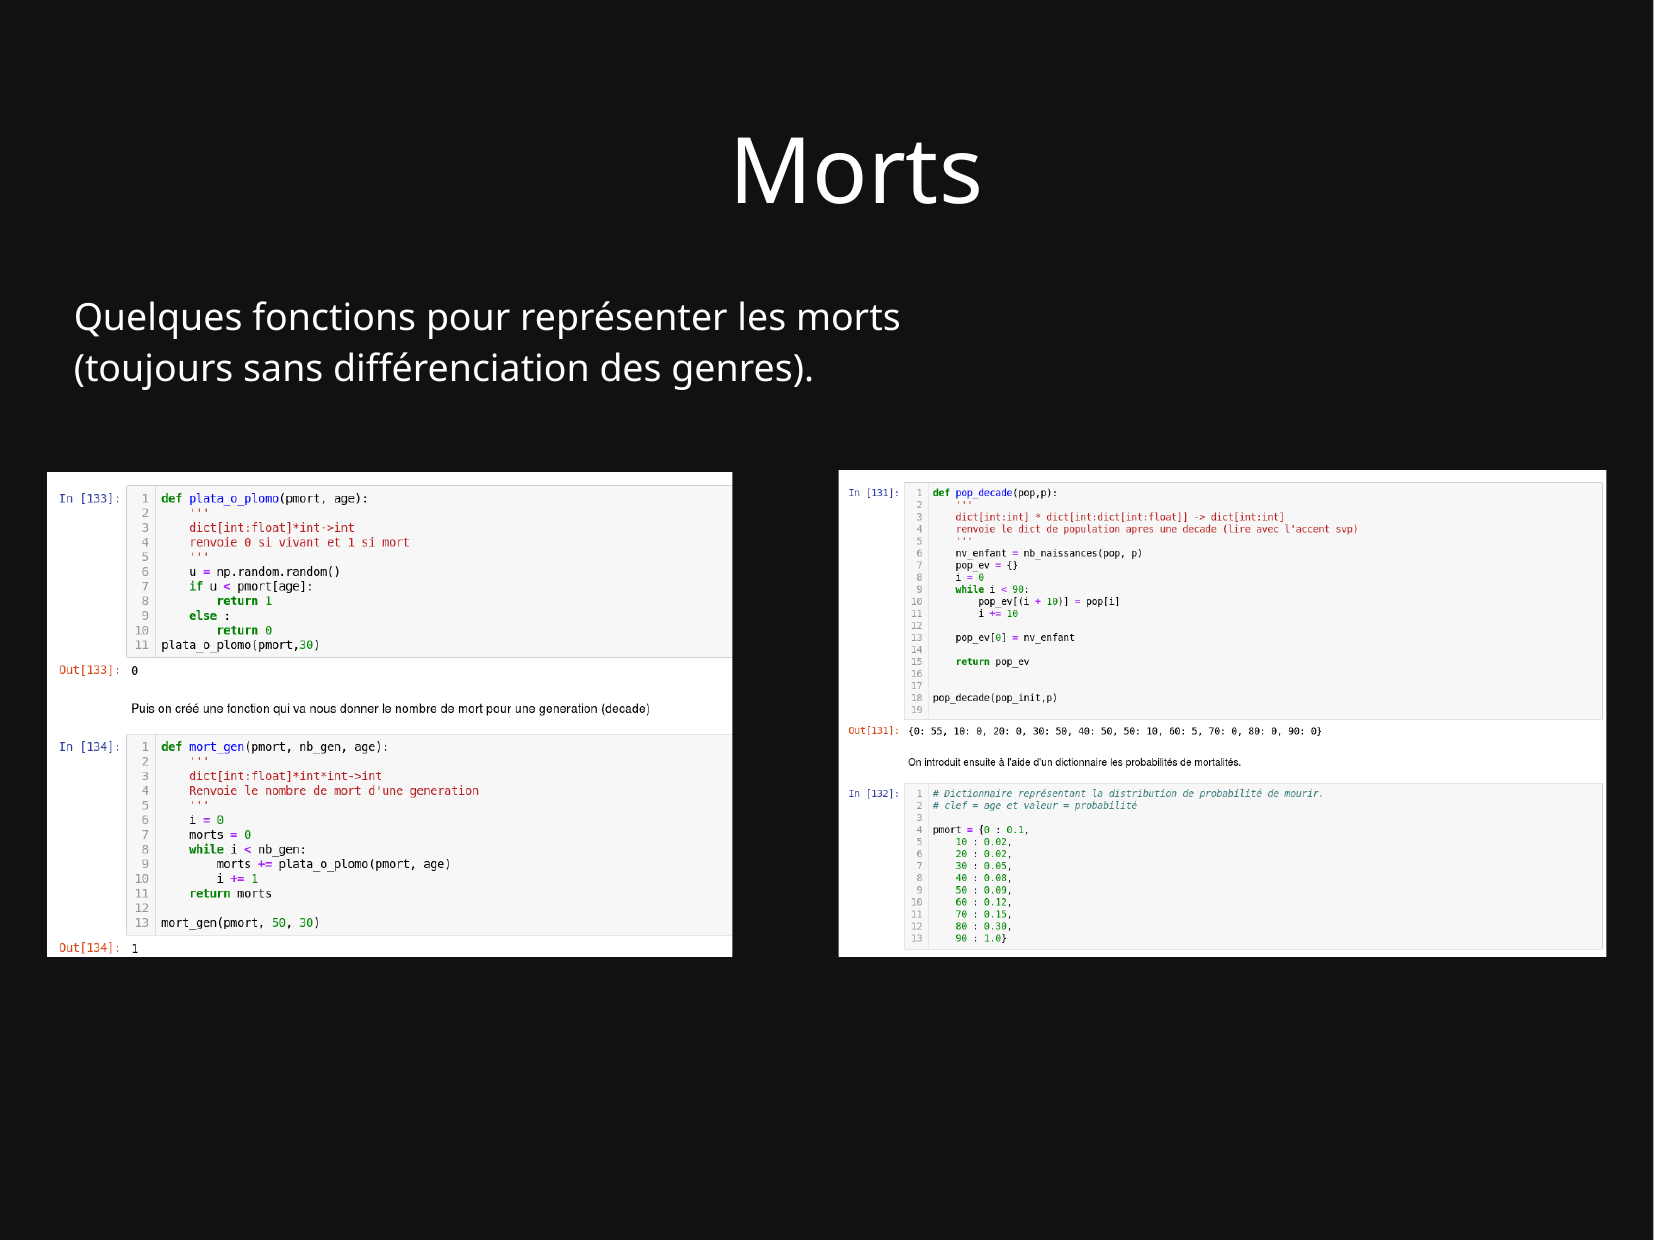

# Morts
Quelques fonctions pour représenter les morts (toujours sans différenciation des genres).